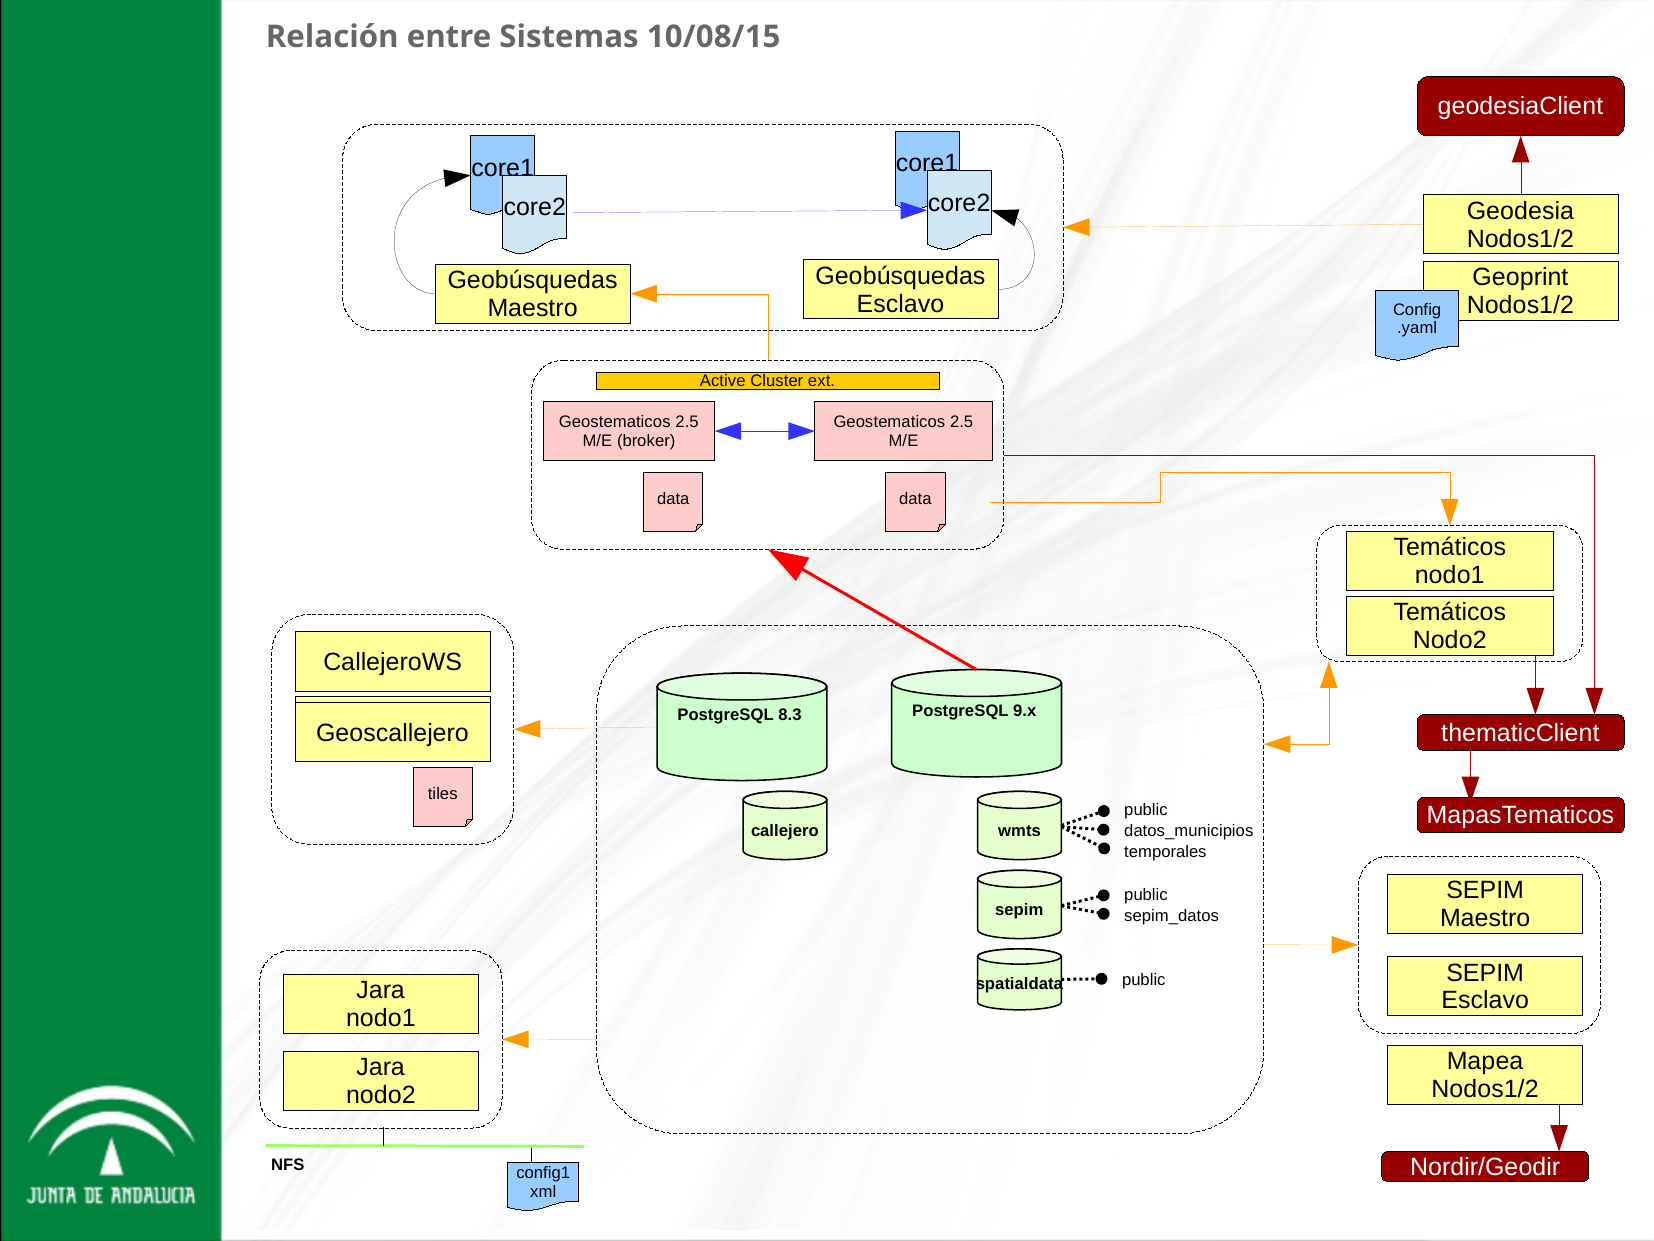

# Relación entre Sistemas 10/08/15
geodesiaClient
core1
core1
core2
core2
Geodesia
Nodos1/2
Geobúsquedas
Esclavo
Geoprint
Nodos1/2
Geobúsquedas
Maestro
Config
.yaml
Active Cluster ext.
Geostematicos 2.5
M/E (broker)
Geostematicos 2.5
M/E
data
data
Temáticos
nodo1
Temáticos
Nodo2
CallejeroWS
PostgreSQL 9.x
PostgreSQL 8.3
CallejeroWS
Geoscallejero
thematicClient
tiles
callejero
wmts
public
MapasTematicos
datos_municipios
temporales
sepim
SEPIM
Maestro
public
sepim_datos
spatialdata
SEPIM
Esclavo
public
Jara
nodo1
Mapea
Nodos1/2
Jara
nodo2
NFS
Nordir/Geodir
config1
xml